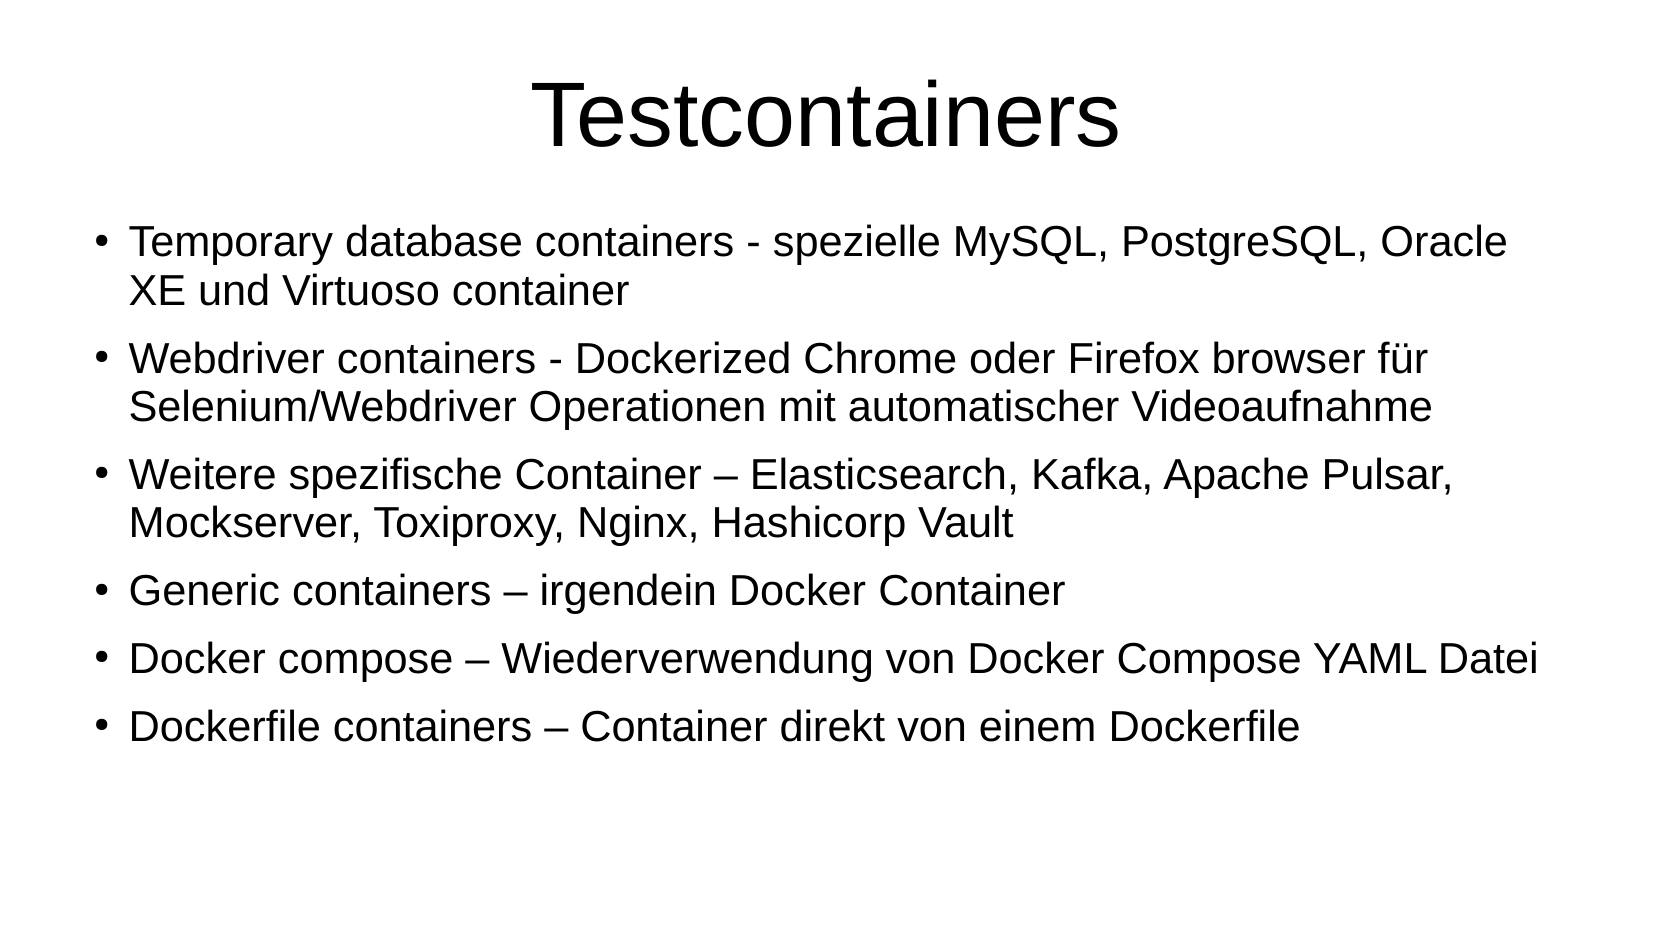

# Testcontainers
Temporary database containers - spezielle MySQL, PostgreSQL, Oracle XE und Virtuoso container
Webdriver containers - Dockerized Chrome oder Firefox browser für Selenium/Webdriver Operationen mit automatischer Videoaufnahme
Weitere spezifische Container – Elasticsearch, Kafka, Apache Pulsar, Mockserver, Toxiproxy, Nginx, Hashicorp Vault
Generic containers – irgendein Docker Container
Docker compose – Wiederverwendung von Docker Compose YAML Datei
Dockerfile containers – Container direkt von einem Dockerfile